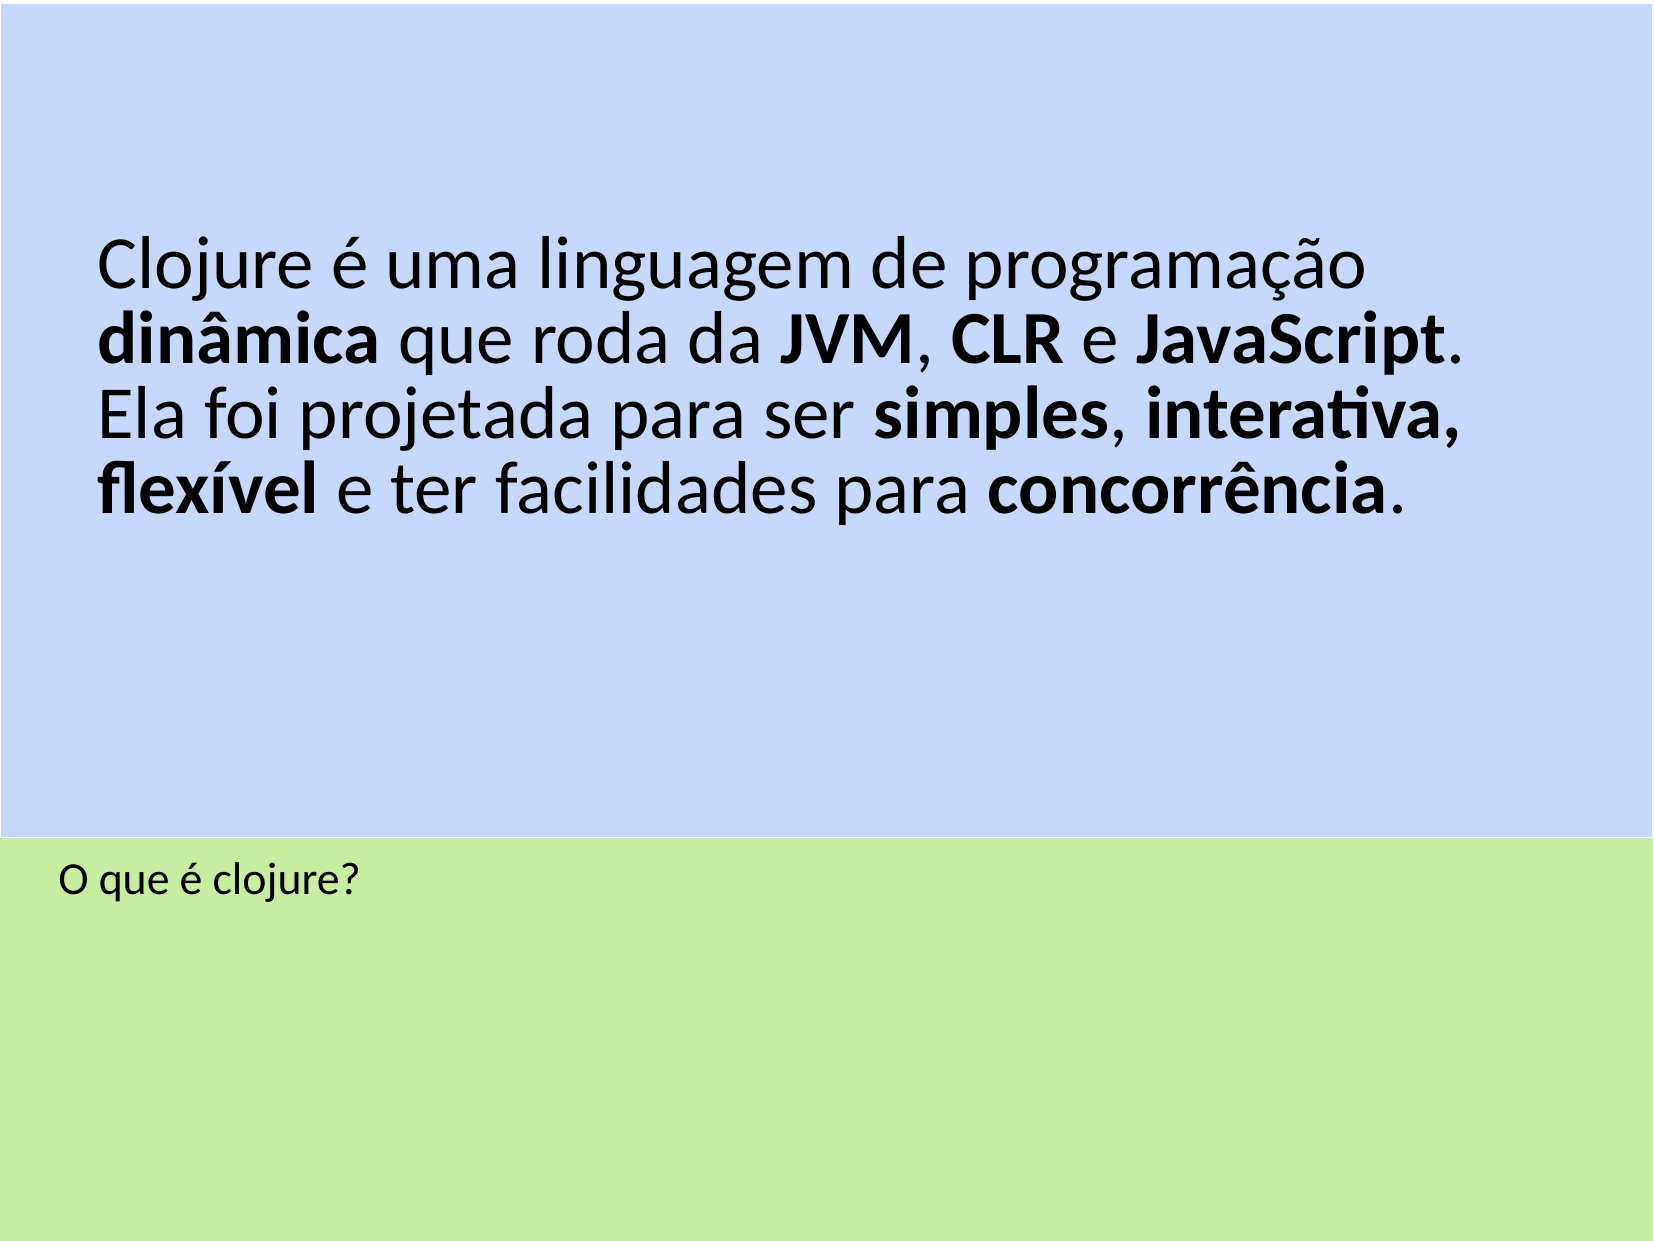

Clojure é uma linguagem de programação dinâmica que roda da JVM, CLR e JavaScript.
Ela foi projetada para ser simples, interativa, flexível e ter facilidades para concorrência.
O que é clojure?